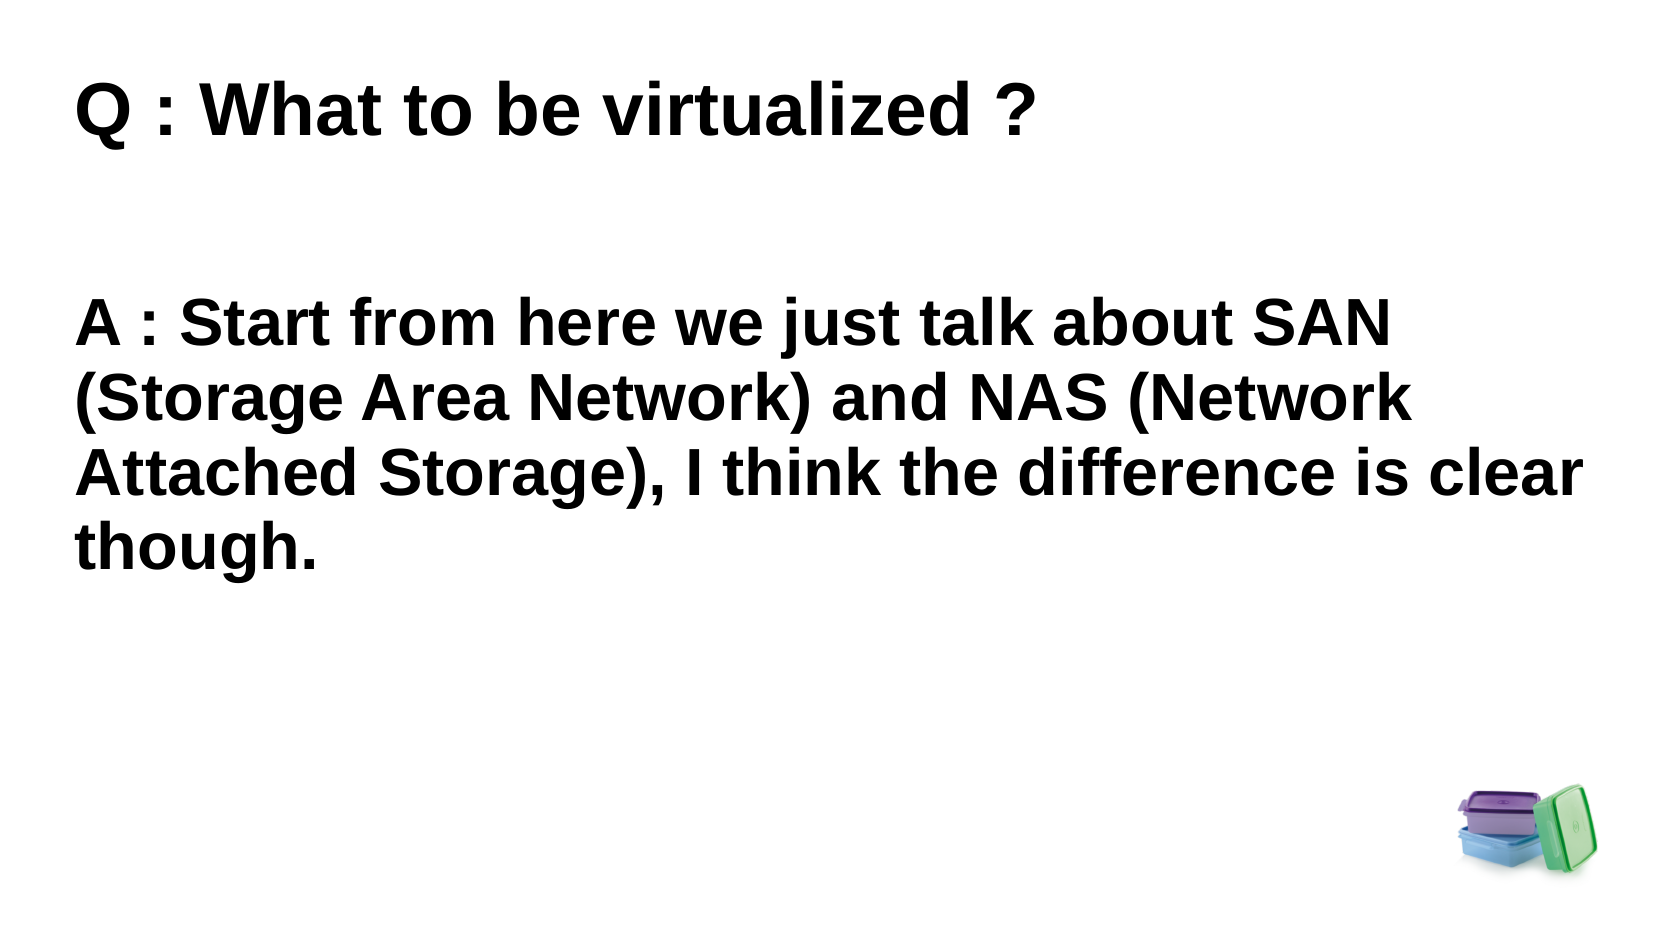

Q : What to be virtualized ?
A : Start from here we just talk about SAN (Storage Area Network) and NAS (Network Attached Storage), I think the difference is clear though.